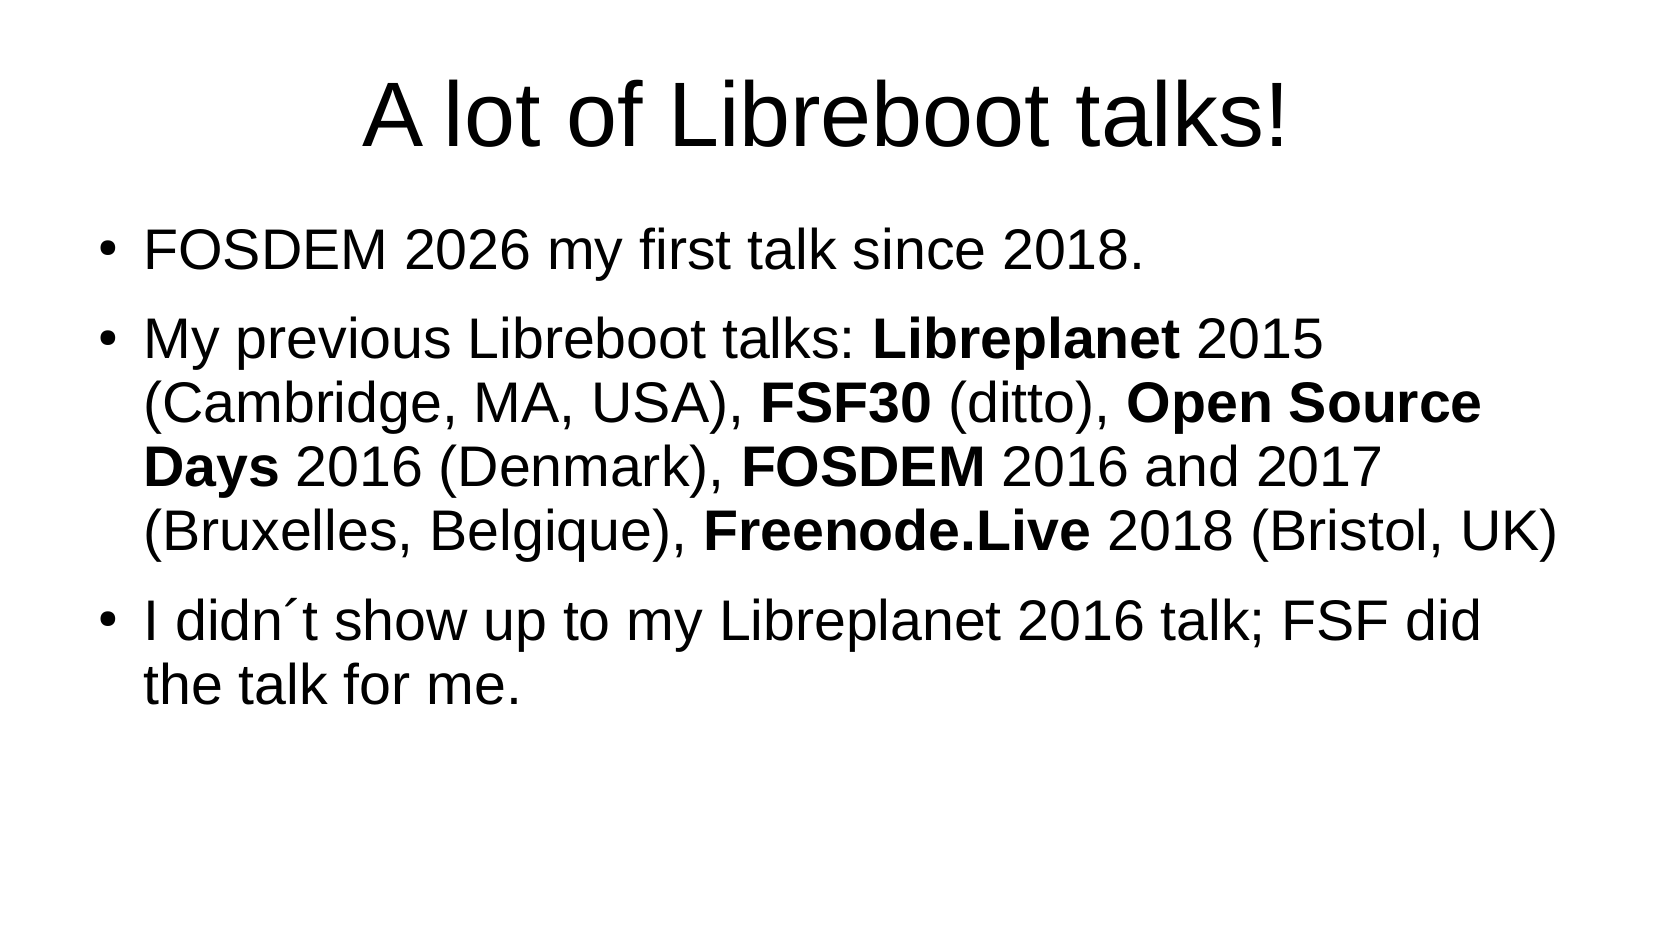

# A lot of Libreboot talks!
FOSDEM 2026 my first talk since 2018.
My previous Libreboot talks: Libreplanet 2015 (Cambridge, MA, USA), FSF30 (ditto), Open Source Days 2016 (Denmark), FOSDEM 2016 and 2017 (Bruxelles, Belgique), Freenode.Live 2018 (Bristol, UK)
I didn´t show up to my Libreplanet 2016 talk; FSF did the talk for me.